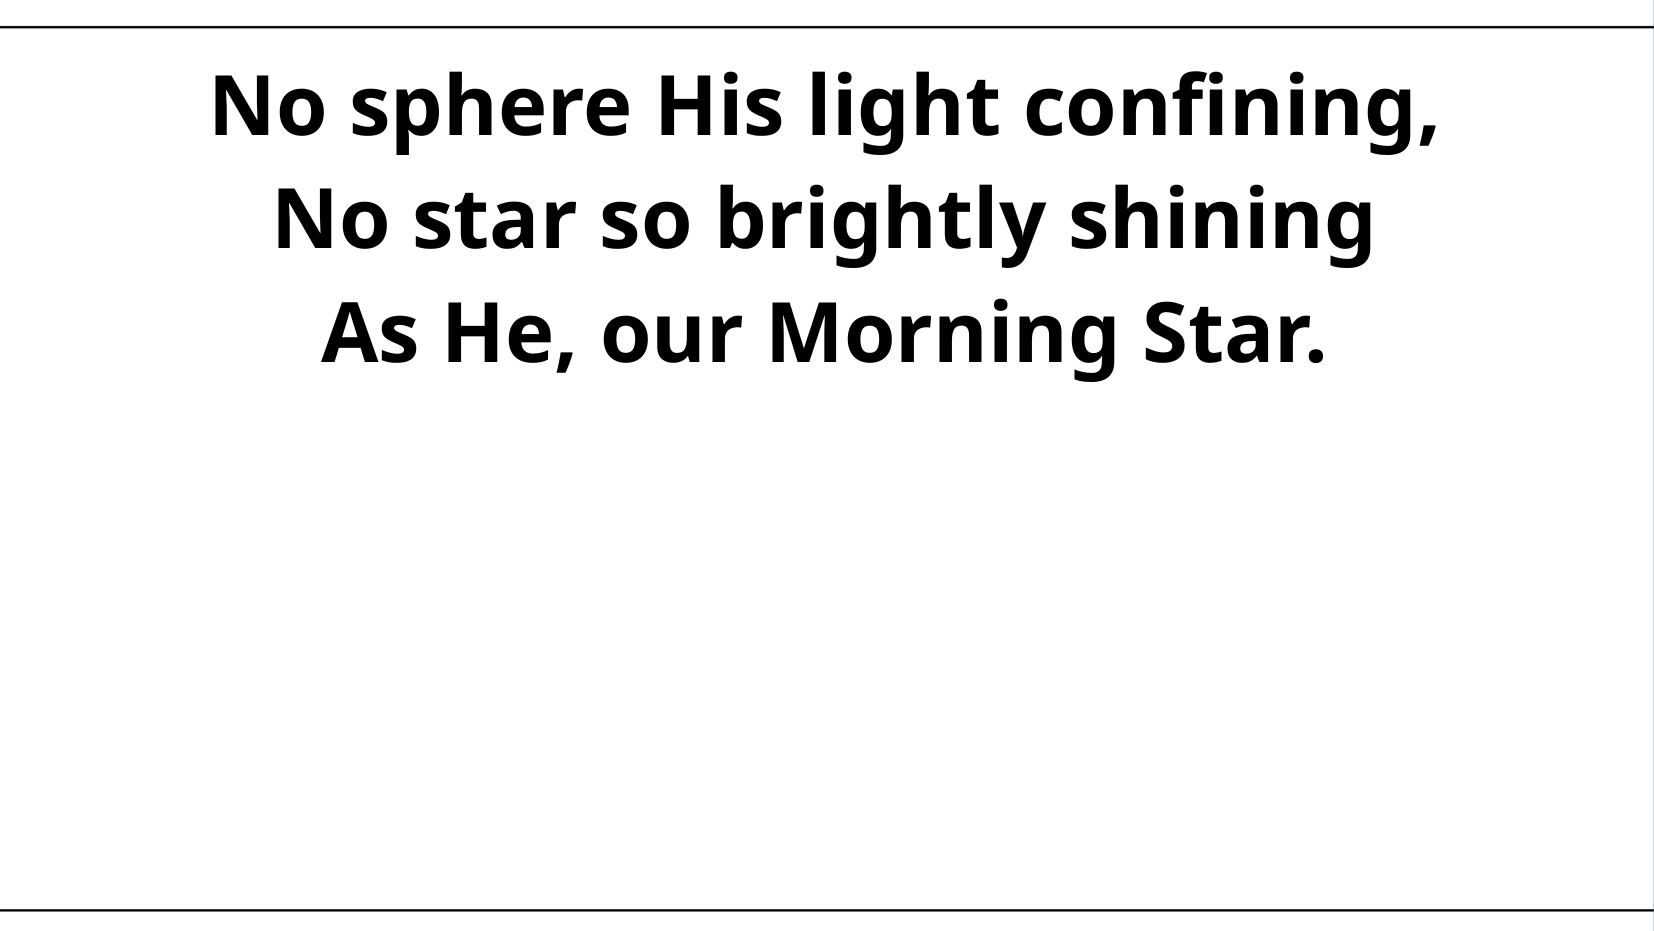

No sphere His light confining,
No star so brightly shining
As He, our Morning Star.